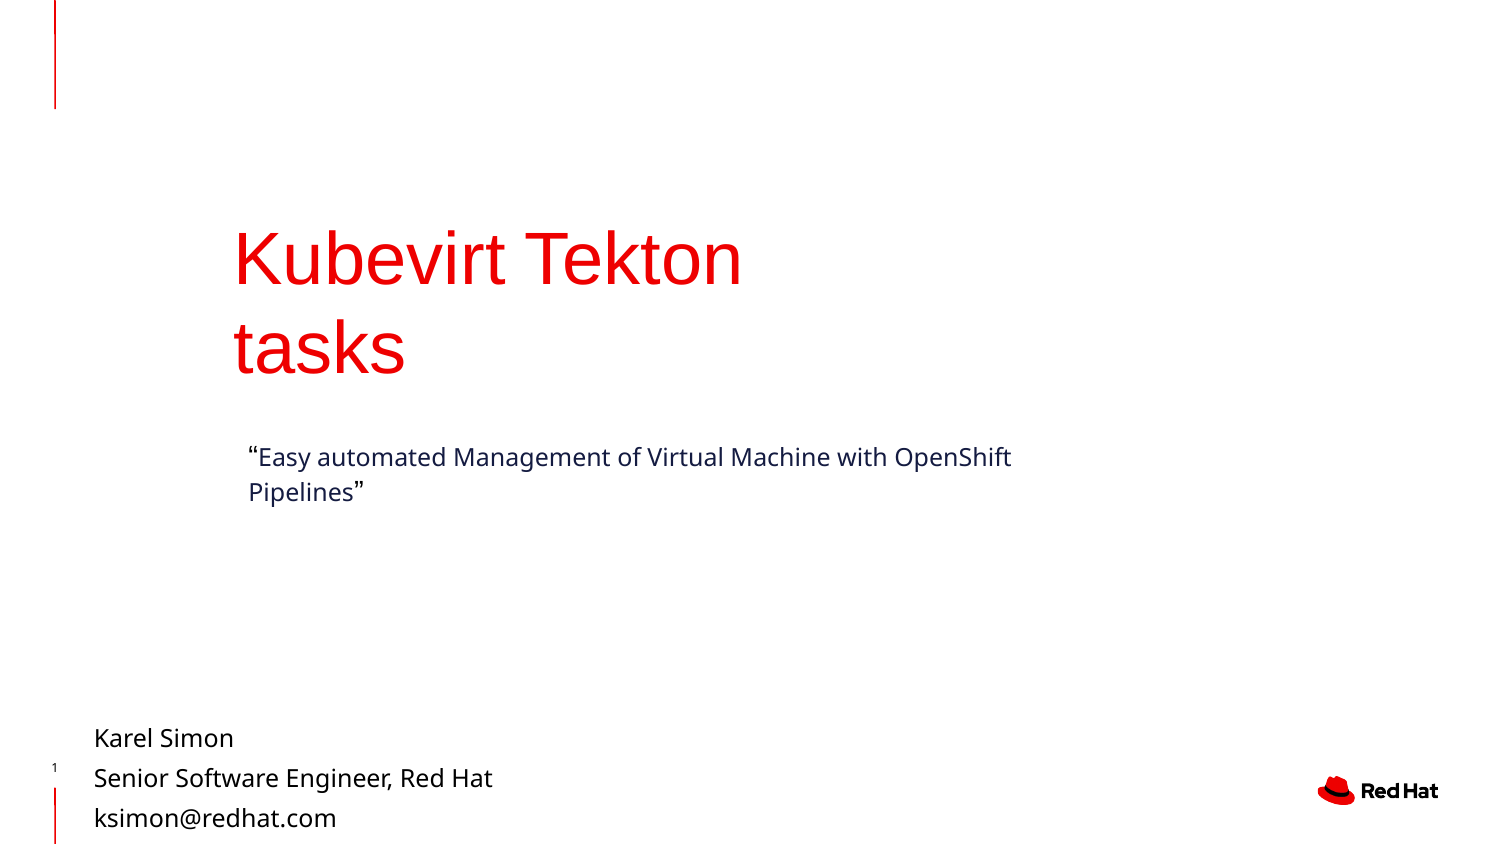

# Kubevirt Tekton tasks
“Easy automated Management of Virtual Machine with OpenShift Pipelines”
Karel Simon
Senior Software Engineer, Red Hat
ksimon@redhat.com
1